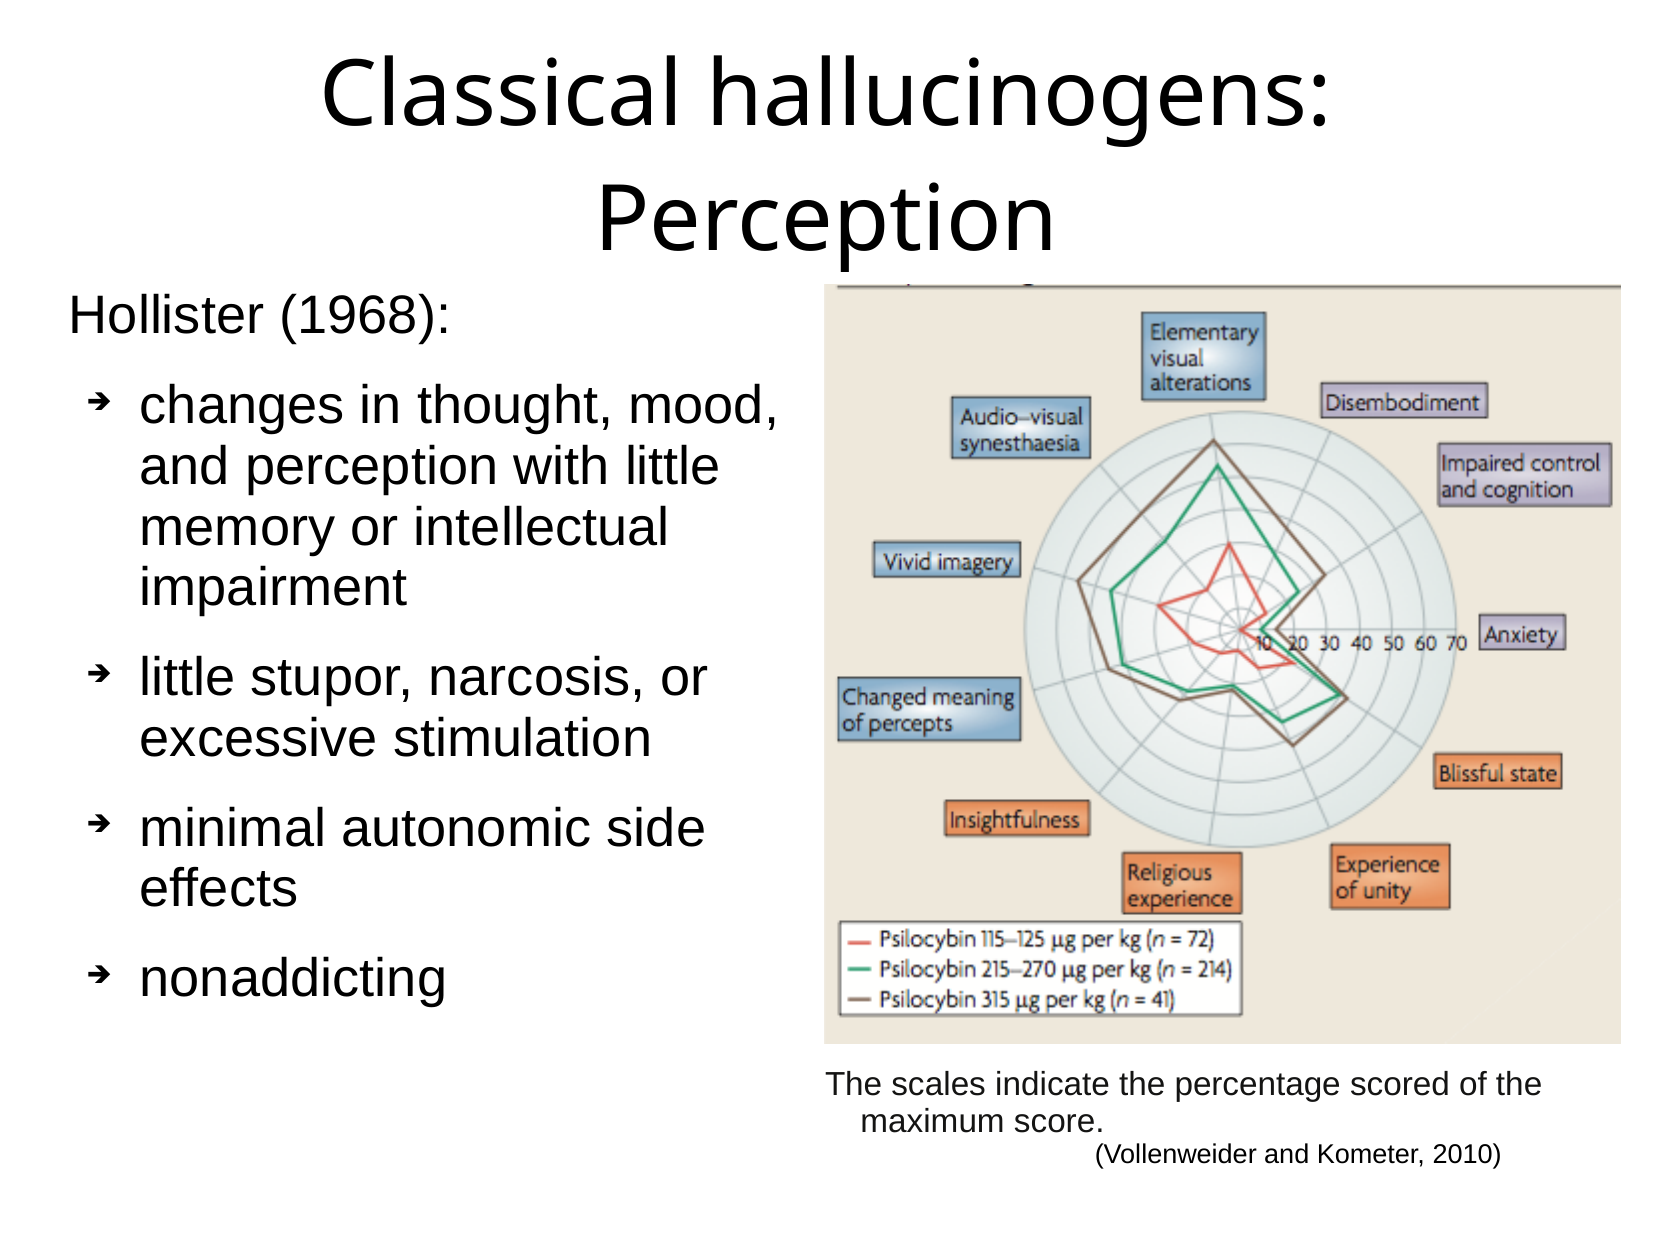

# Classical hallucinogens: Perception
Hollister (1968):
changes in thought, mood, and perception with little memory or intellectual impairment
little stupor, narcosis, or excessive stimulation
minimal autonomic side effects
nonaddicting
The scales indicate the percentage scored of the maximum score.
(Vollenweider and Kometer, 2010)